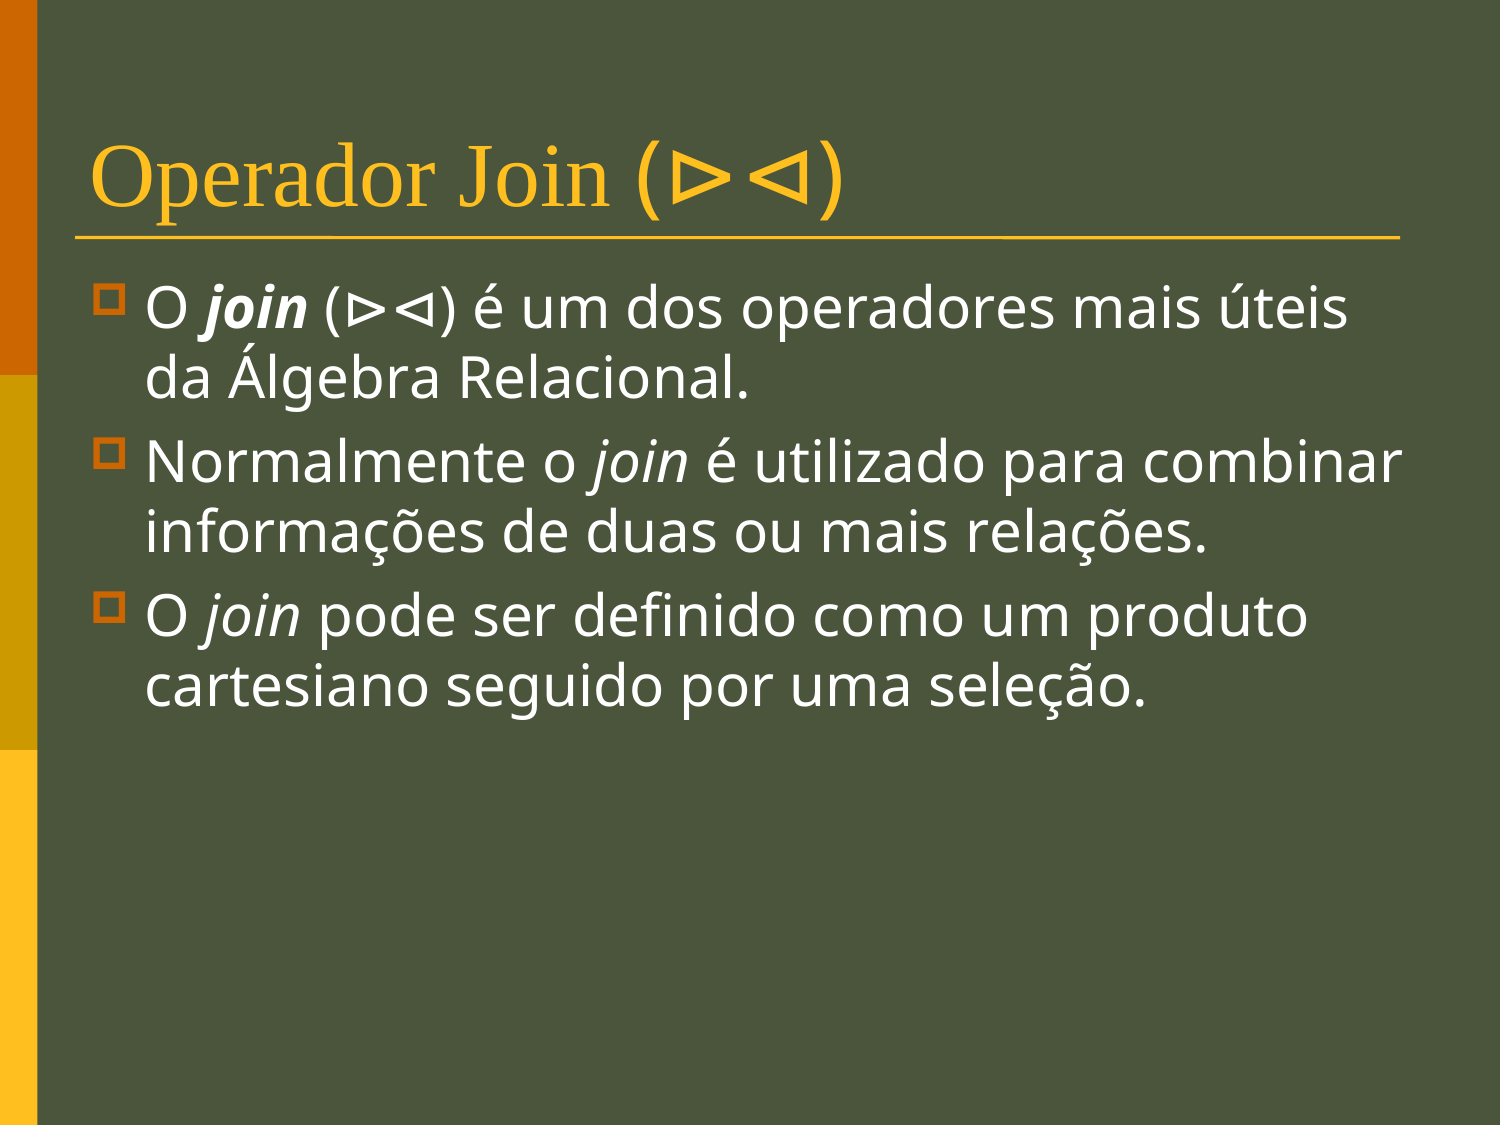

# Operador Join (⊳⊲)
O join (⊳⊲) é um dos operadores mais úteis da Álgebra Relacional.
Normalmente o join é utilizado para combinar informações de duas ou mais relações.
O join pode ser definido como um produto cartesiano seguido por uma seleção.